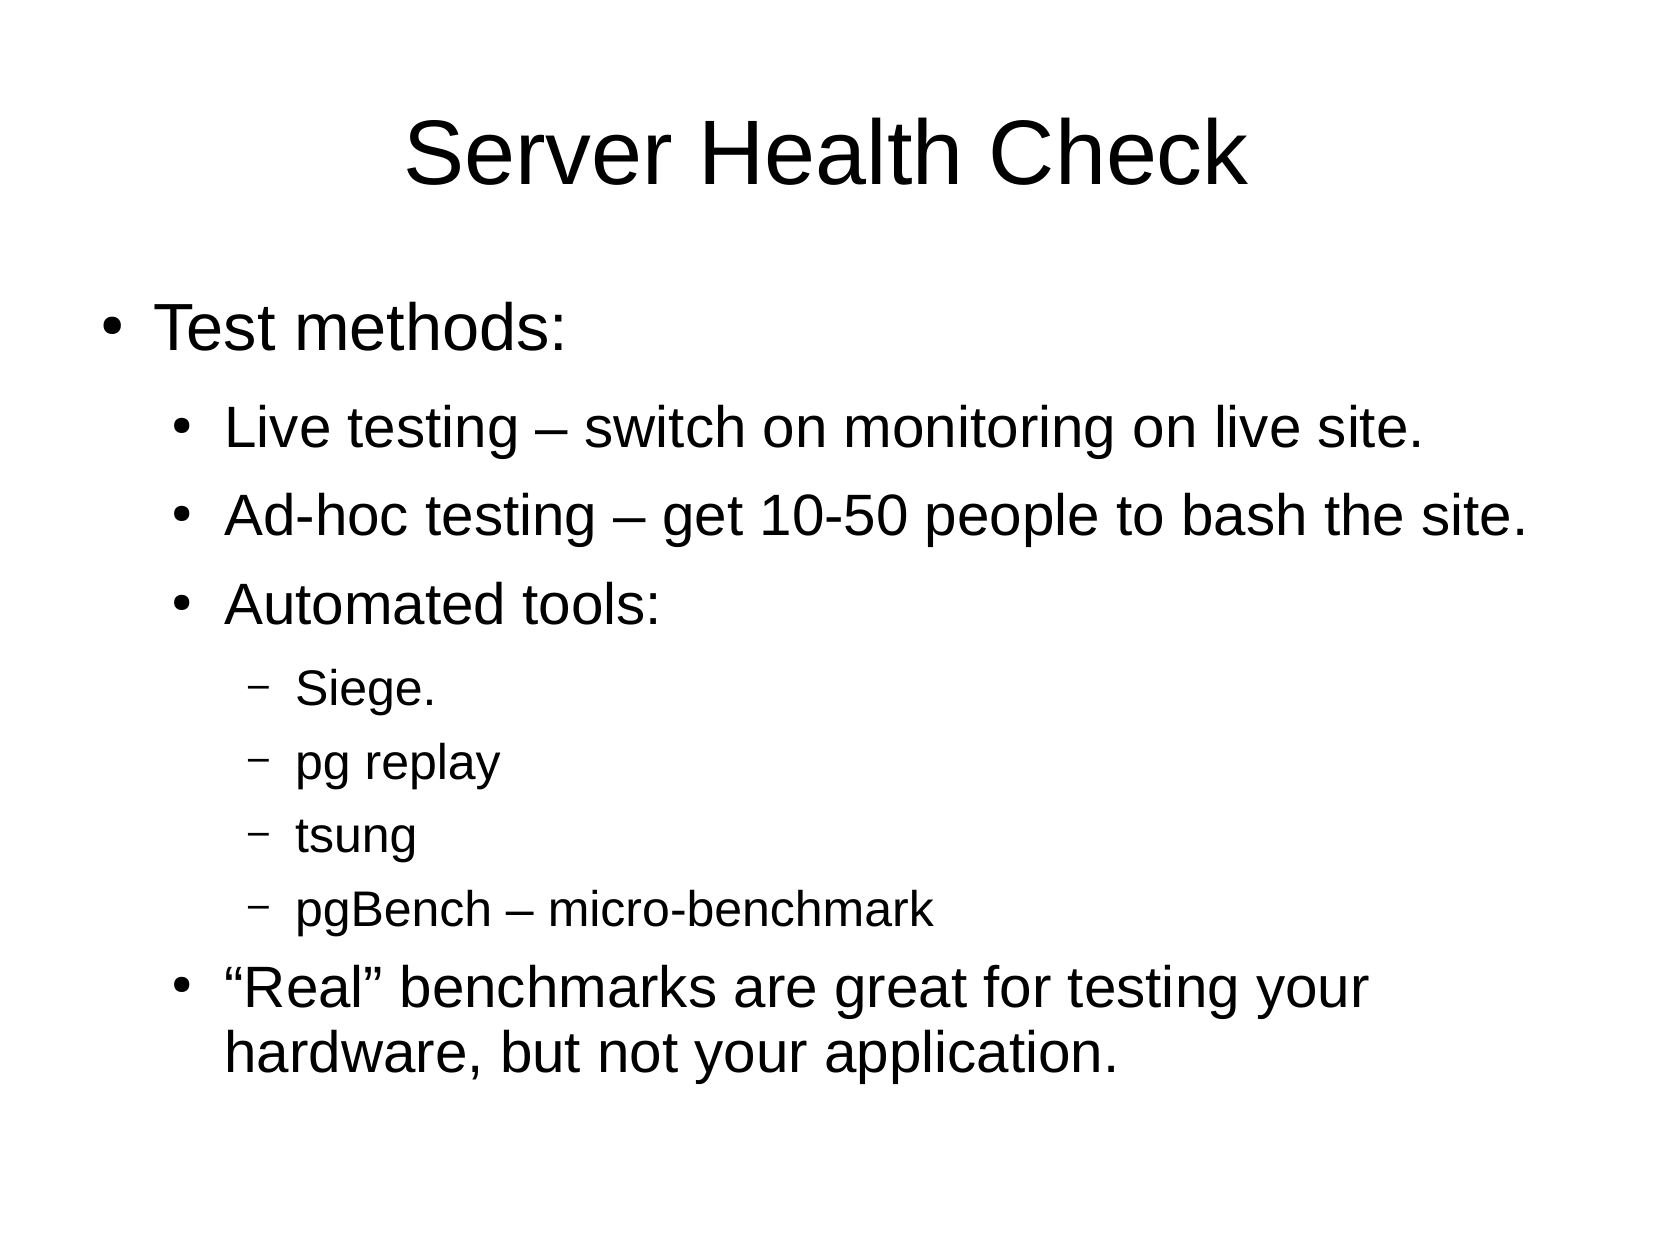

# Server Health Check
Test methods:
Live testing – switch on monitoring on live site.
Ad-hoc testing – get 10-50 people to bash the site.
Automated tools:
Siege.
pg replay
tsung
pgBench – micro-benchmark
“Real” benchmarks are great for testing your hardware, but not your application.